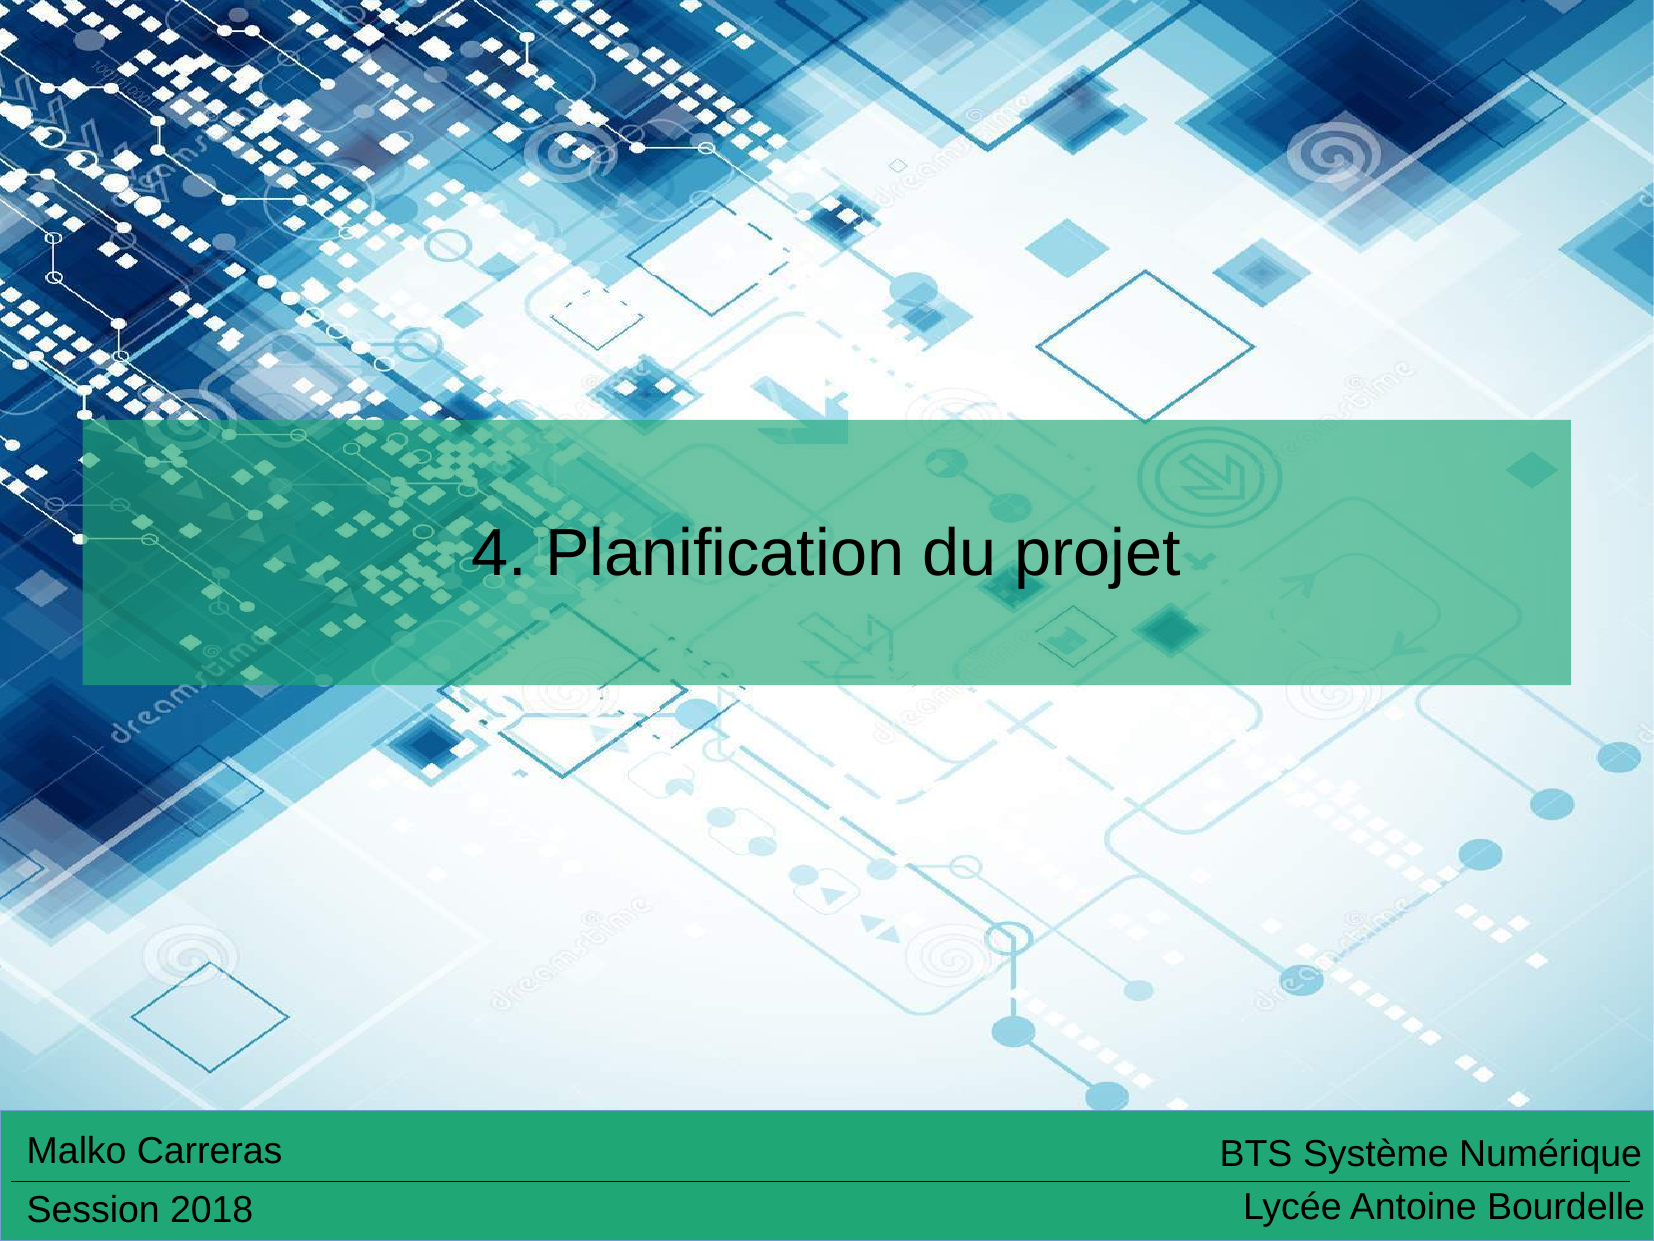

# 4. Planification du projet
Malko Carreras
BTS Système Numérique
Lycée Antoine Bourdelle
Session 2018